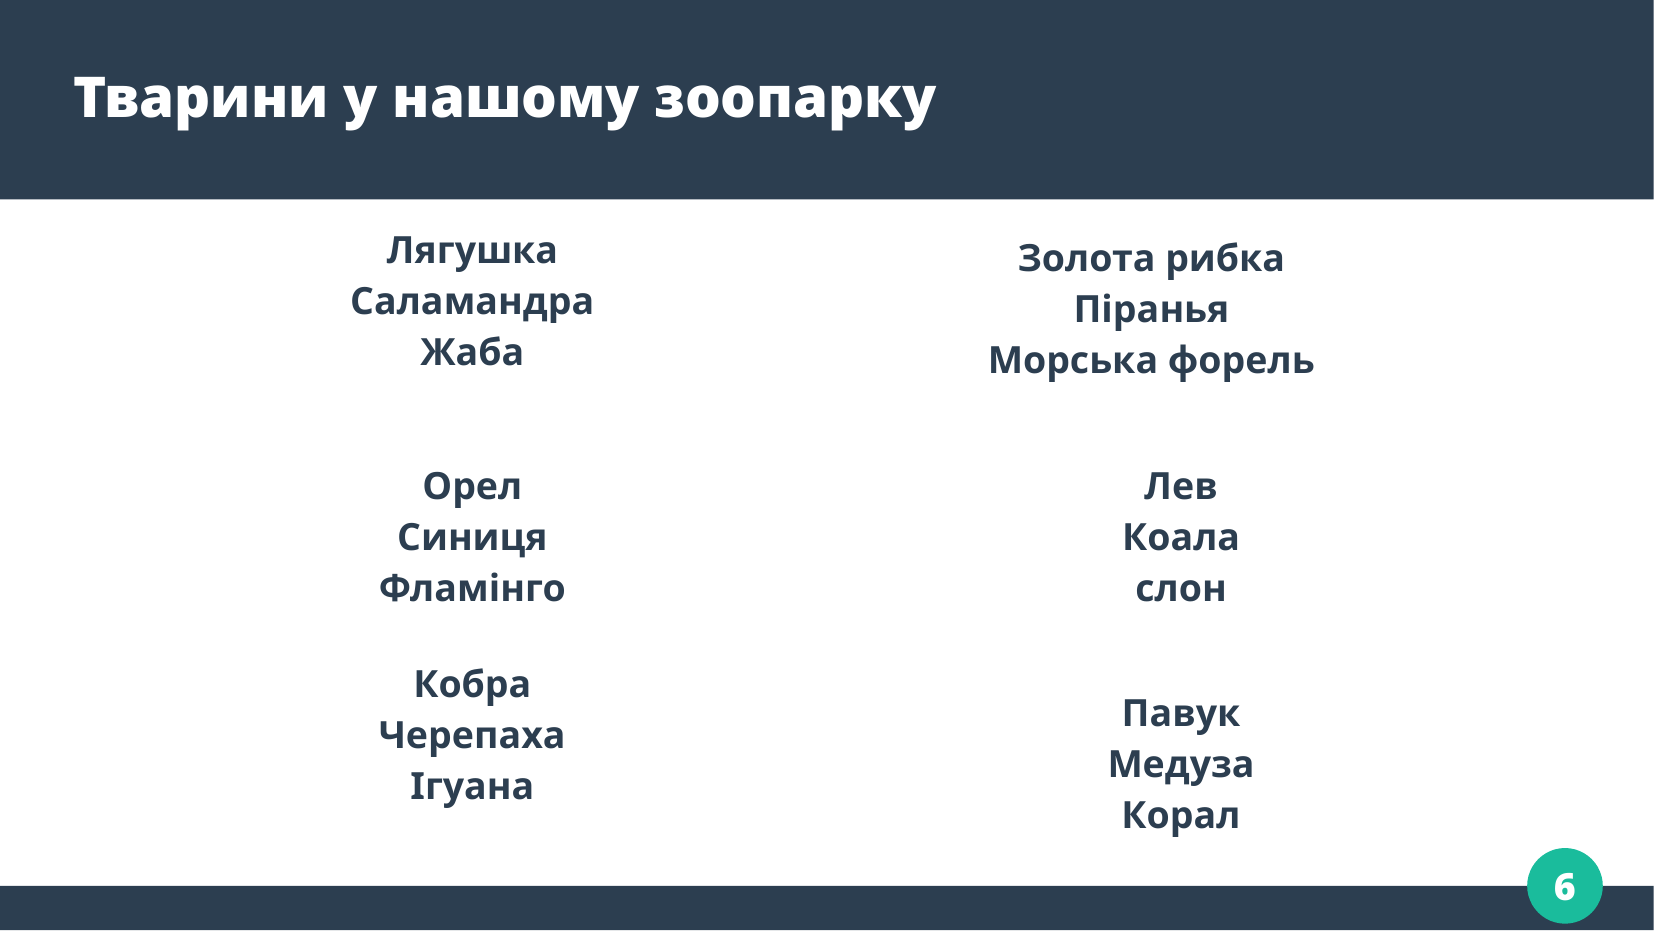

# Тварини у нашому зоопарку
Золота рибка
Піранья
Морська форель
Лягушка
Саламандра
Жаба
Орел
Синиця
Фламінго
Лев
Коала
слон
Кобра
Черепаха
Ігуана
Павук
Медуза
Корал